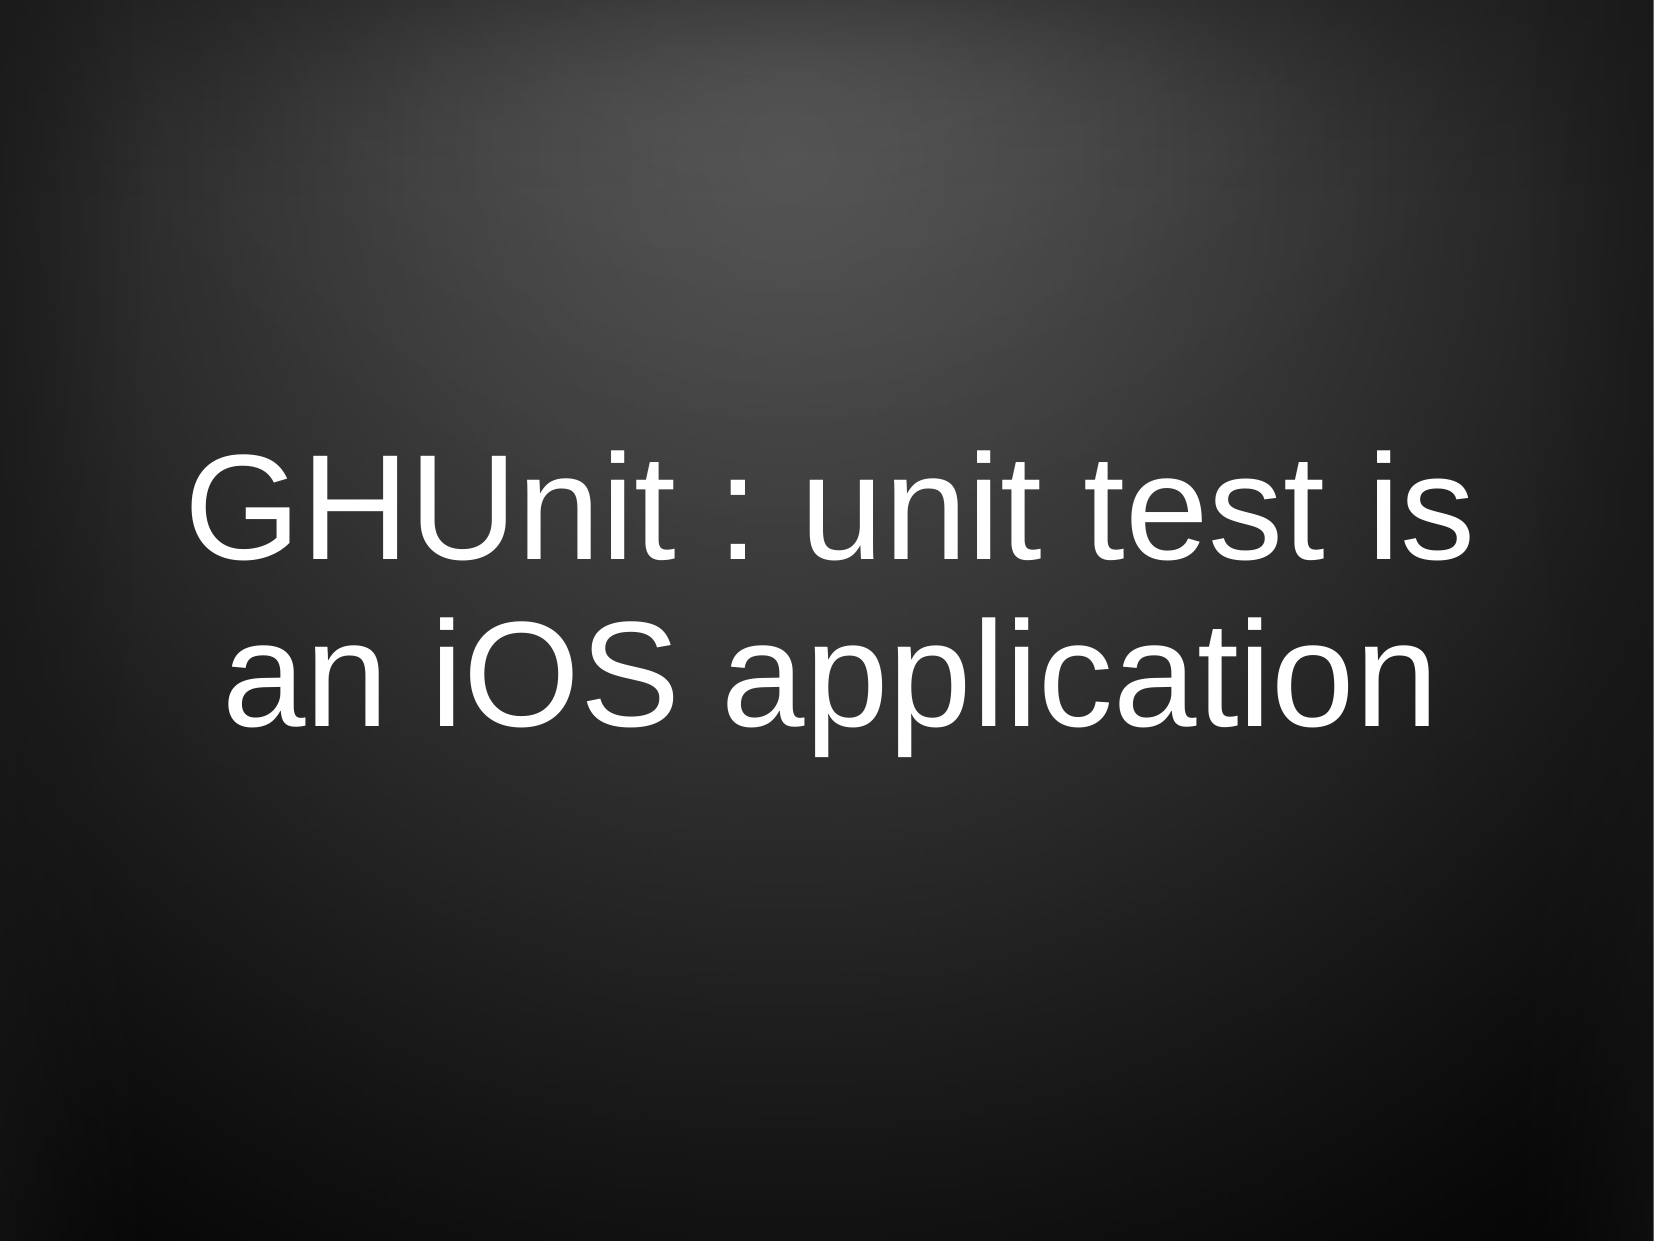

# GHUnit : unit test is an iOS application